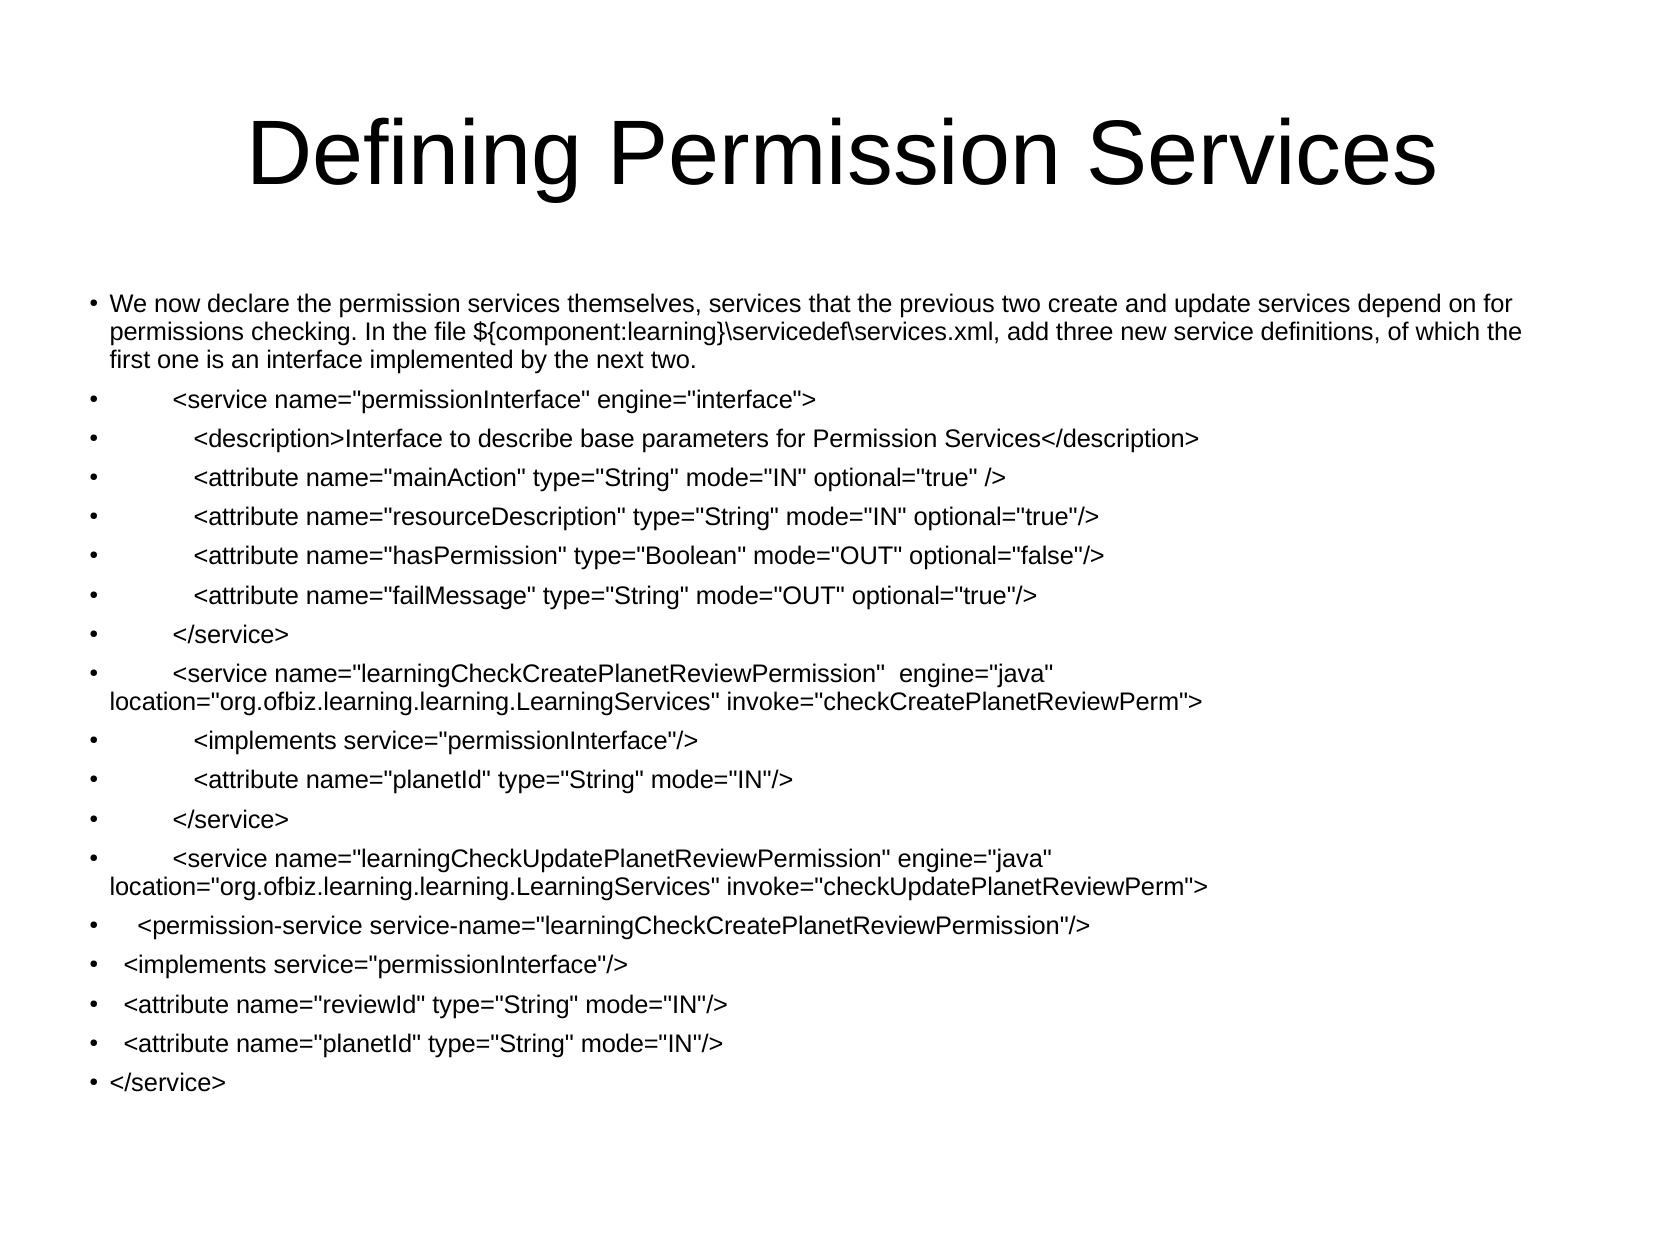

# Defining Permission Services
We now declare the permission services themselves, services that the previous two create and update services depend on for permissions checking. In the file ${component:learning}\servicedef\services.xml, add three new service definitions, of which the first one is an interface implemented by the next two.
 <service name="permissionInterface" engine="interface">
 <description>Interface to describe base parameters for Permission Services</description>
 <attribute name="mainAction" type="String" mode="IN" optional="true" />
 <attribute name="resourceDescription" type="String" mode="IN" optional="true"/>
 <attribute name="hasPermission" type="Boolean" mode="OUT" optional="false"/>
 <attribute name="failMessage" type="String" mode="OUT" optional="true"/>
 </service>
 <service name="learningCheckCreatePlanetReviewPermission" engine="java" location="org.ofbiz.learning.learning.LearningServices" invoke="checkCreatePlanetReviewPerm">
 <implements service="permissionInterface"/>
 <attribute name="planetId" type="String" mode="IN"/>
 </service>
 <service name="learningCheckUpdatePlanetReviewPermission" engine="java" location="org.ofbiz.learning.learning.LearningServices" invoke="checkUpdatePlanetReviewPerm">
 <permission-service service-name="learningCheckCreatePlanetReviewPermission"/>
 <implements service="permissionInterface"/>
 <attribute name="reviewId" type="String" mode="IN"/>
 <attribute name="planetId" type="String" mode="IN"/>
</service>